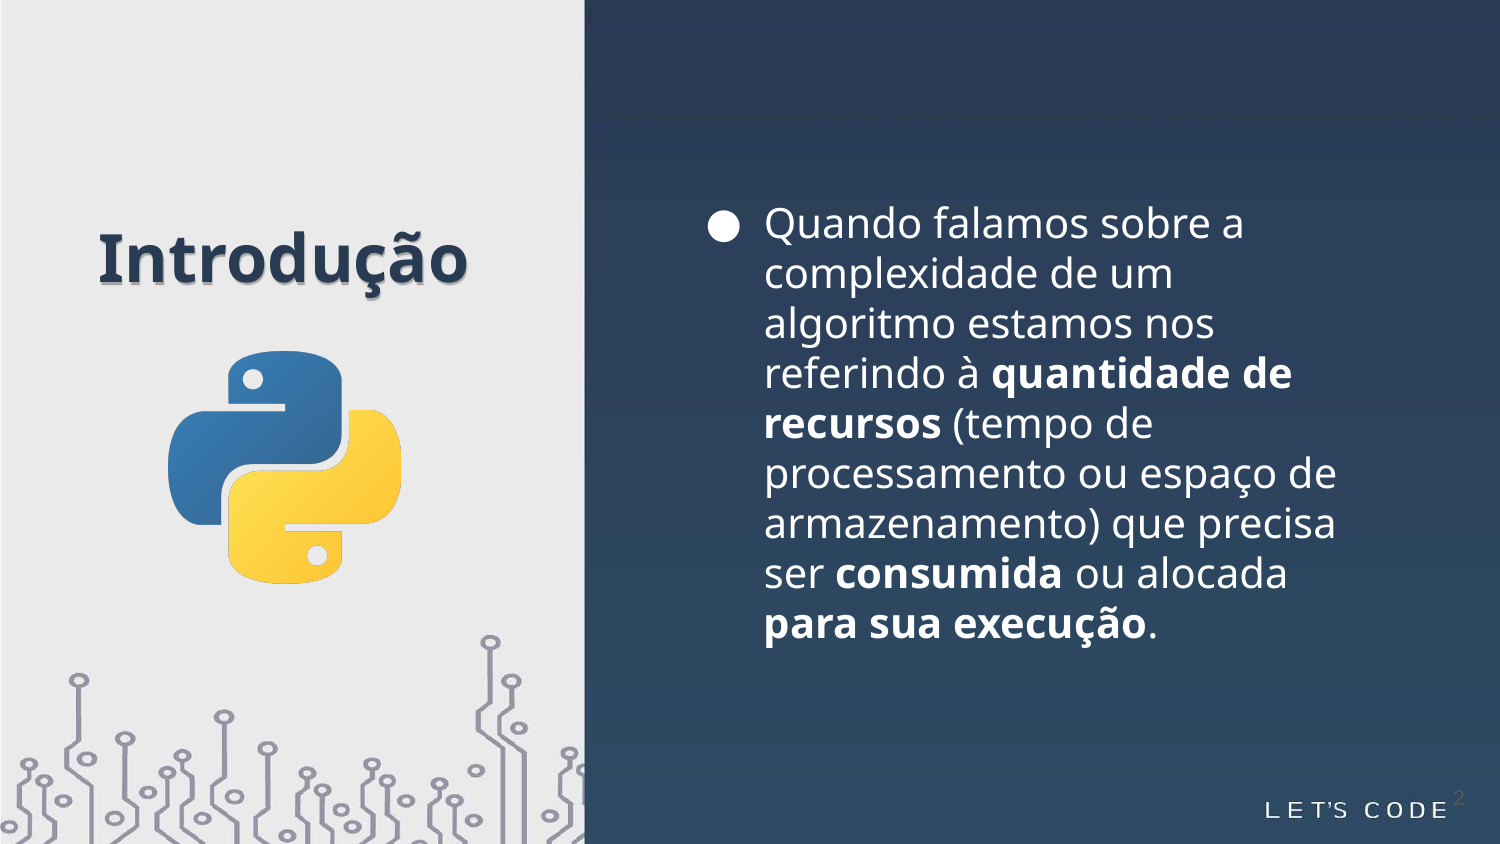

Quando falamos sobre a complexidade de um algoritmo estamos nos referindo à quantidade de recursos (tempo de processamento ou espaço de armazenamento) que precisa ser consumida ou alocada para sua execução.
Introdução